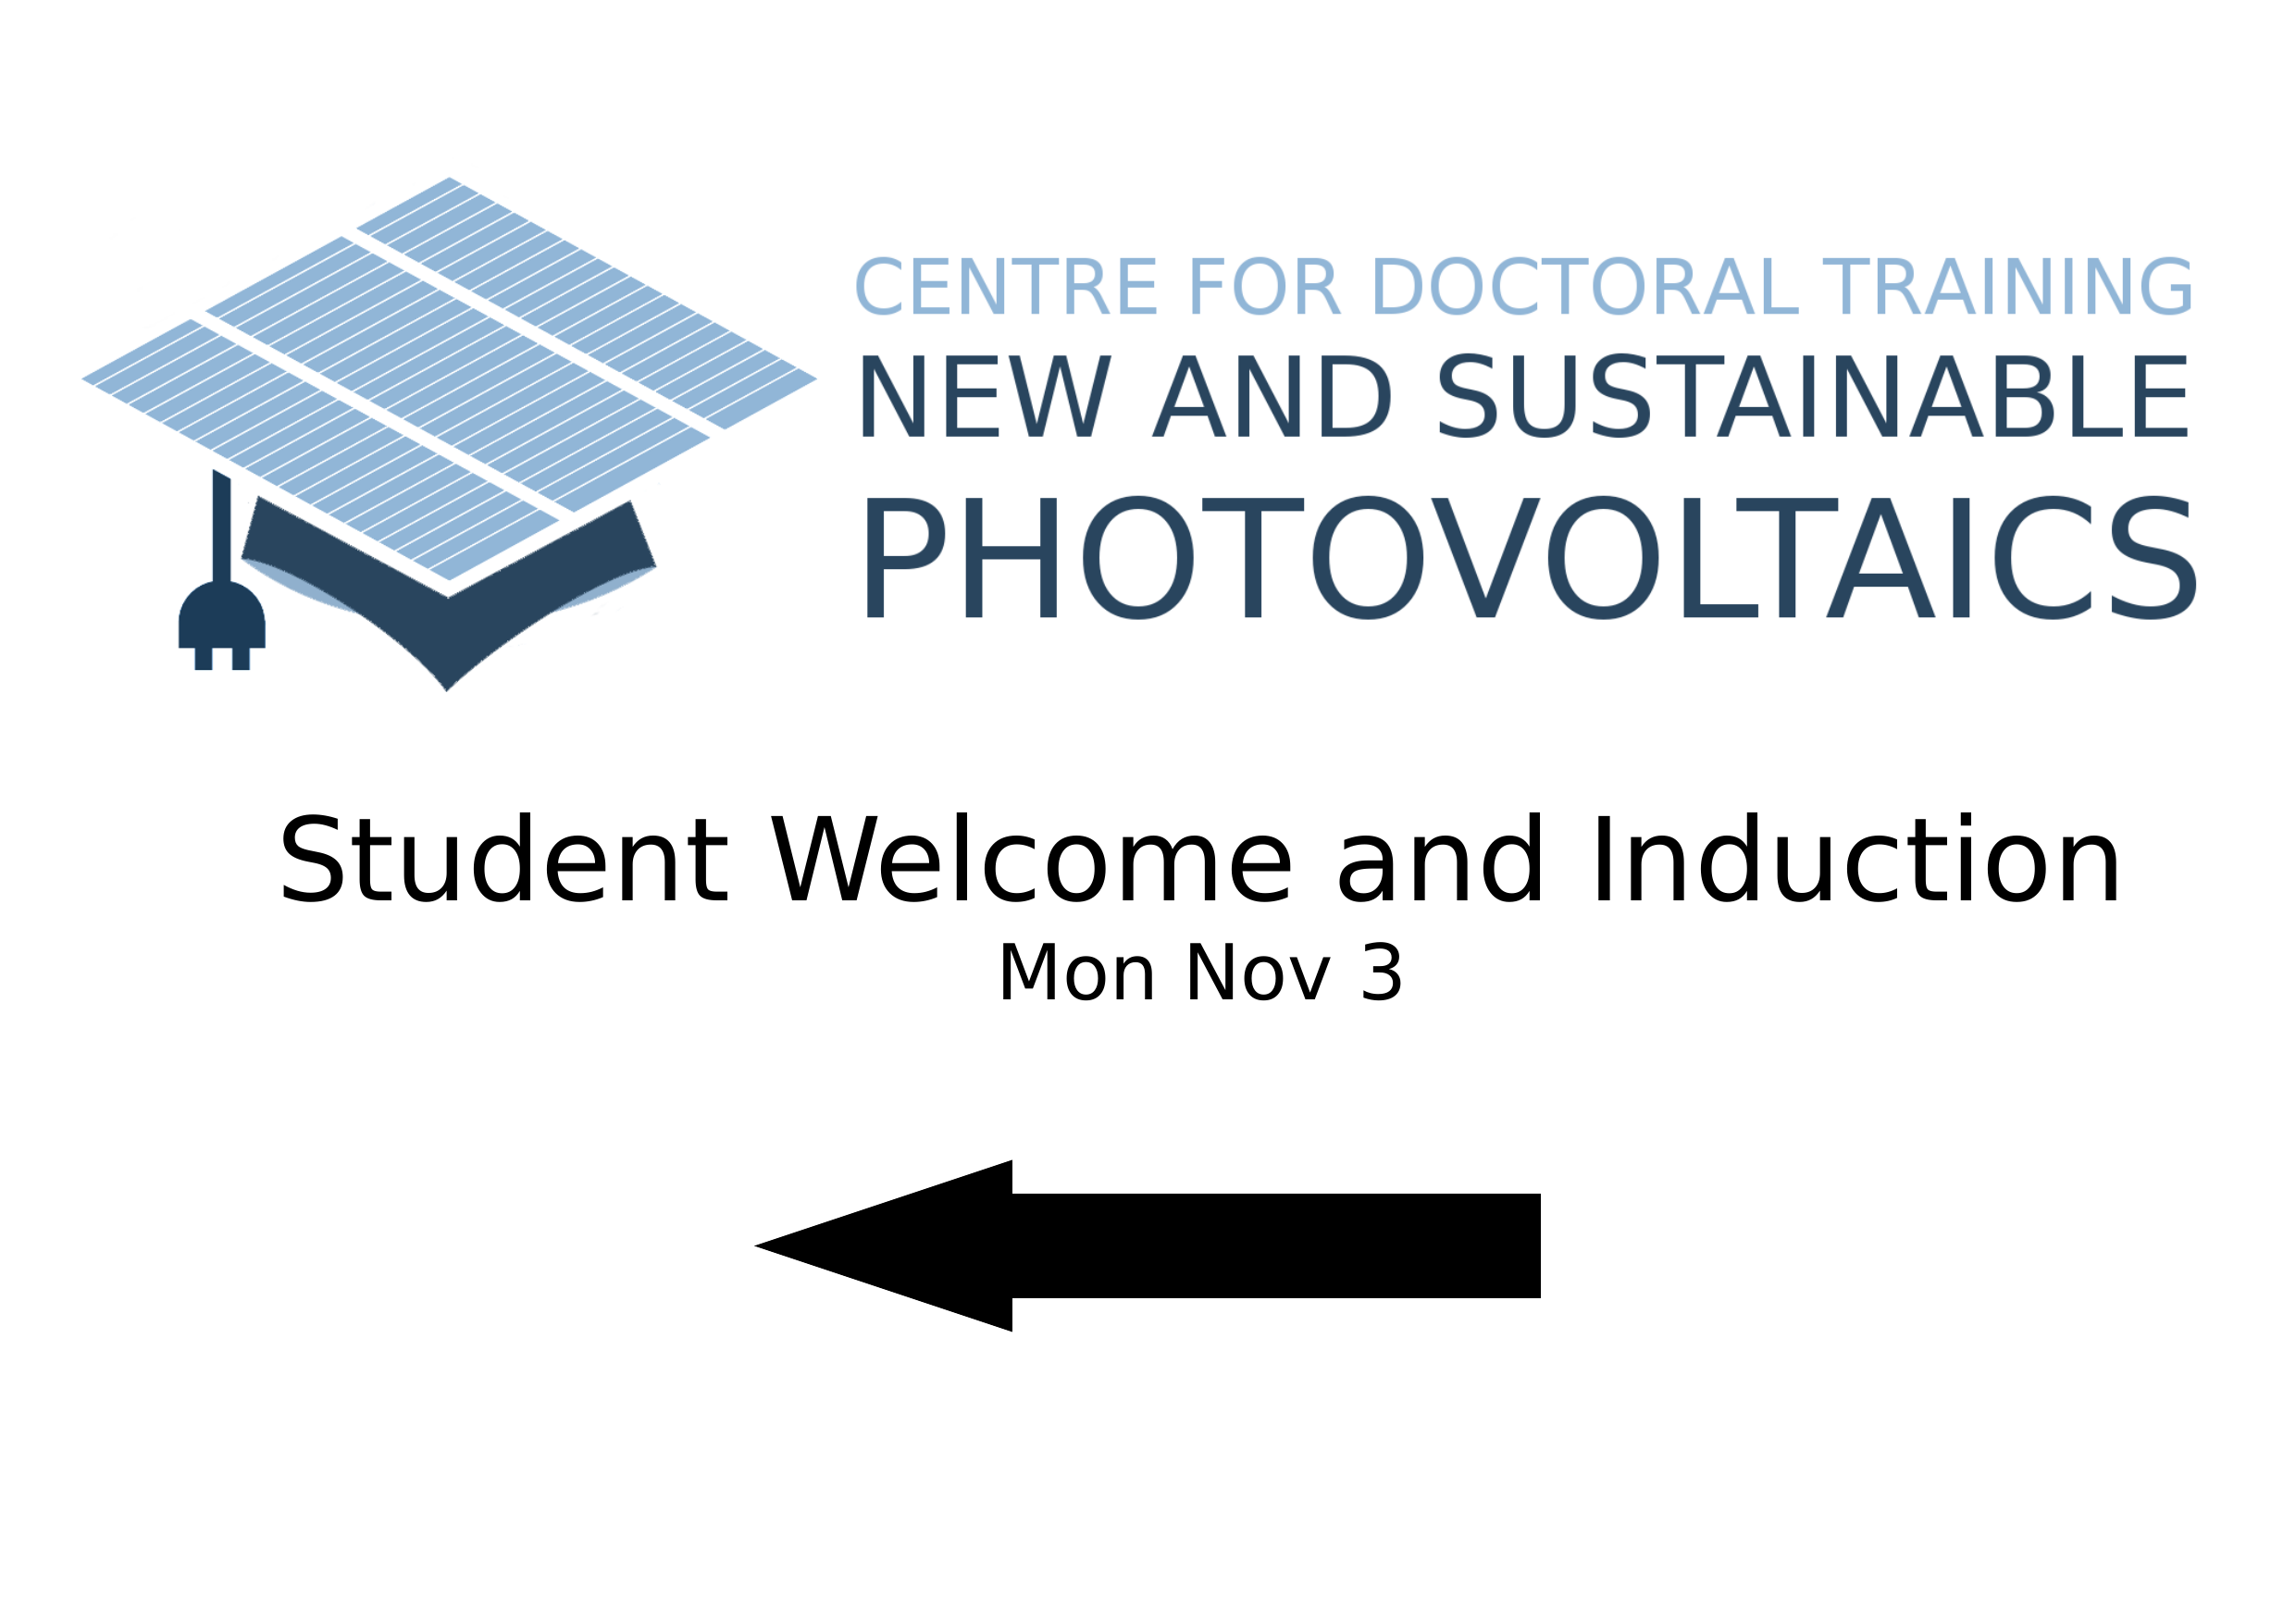

Student Welcome and Induction
Mon Nov 3